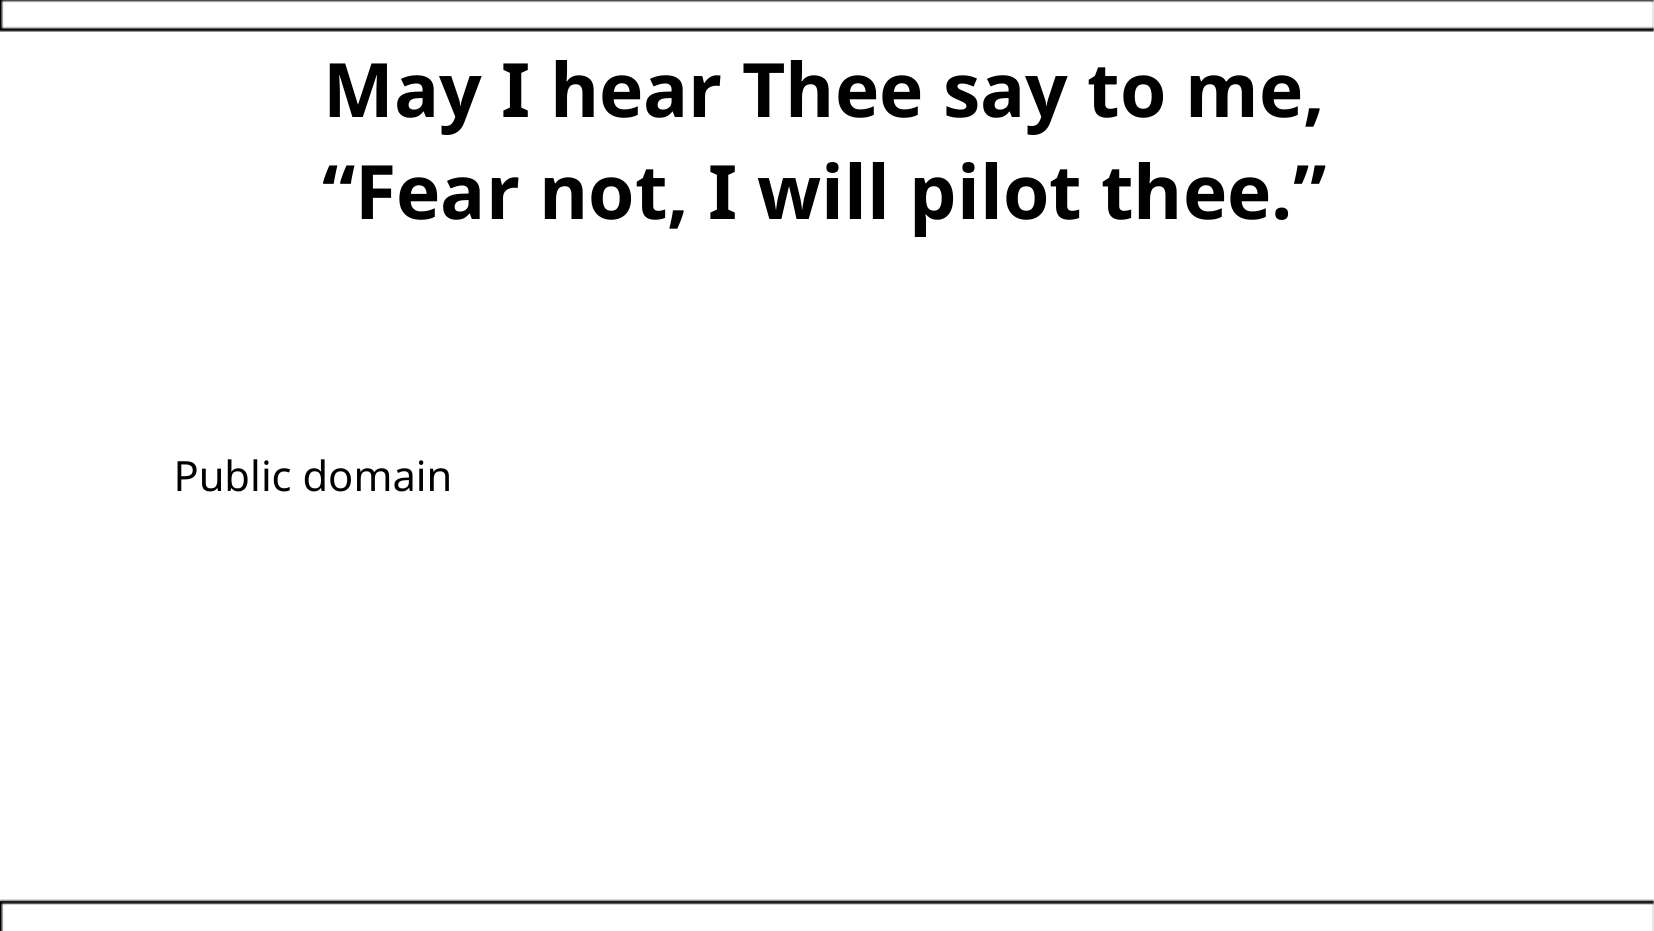

May I hear Thee say to me,
“Fear not, I will pilot thee.”
 Public domain